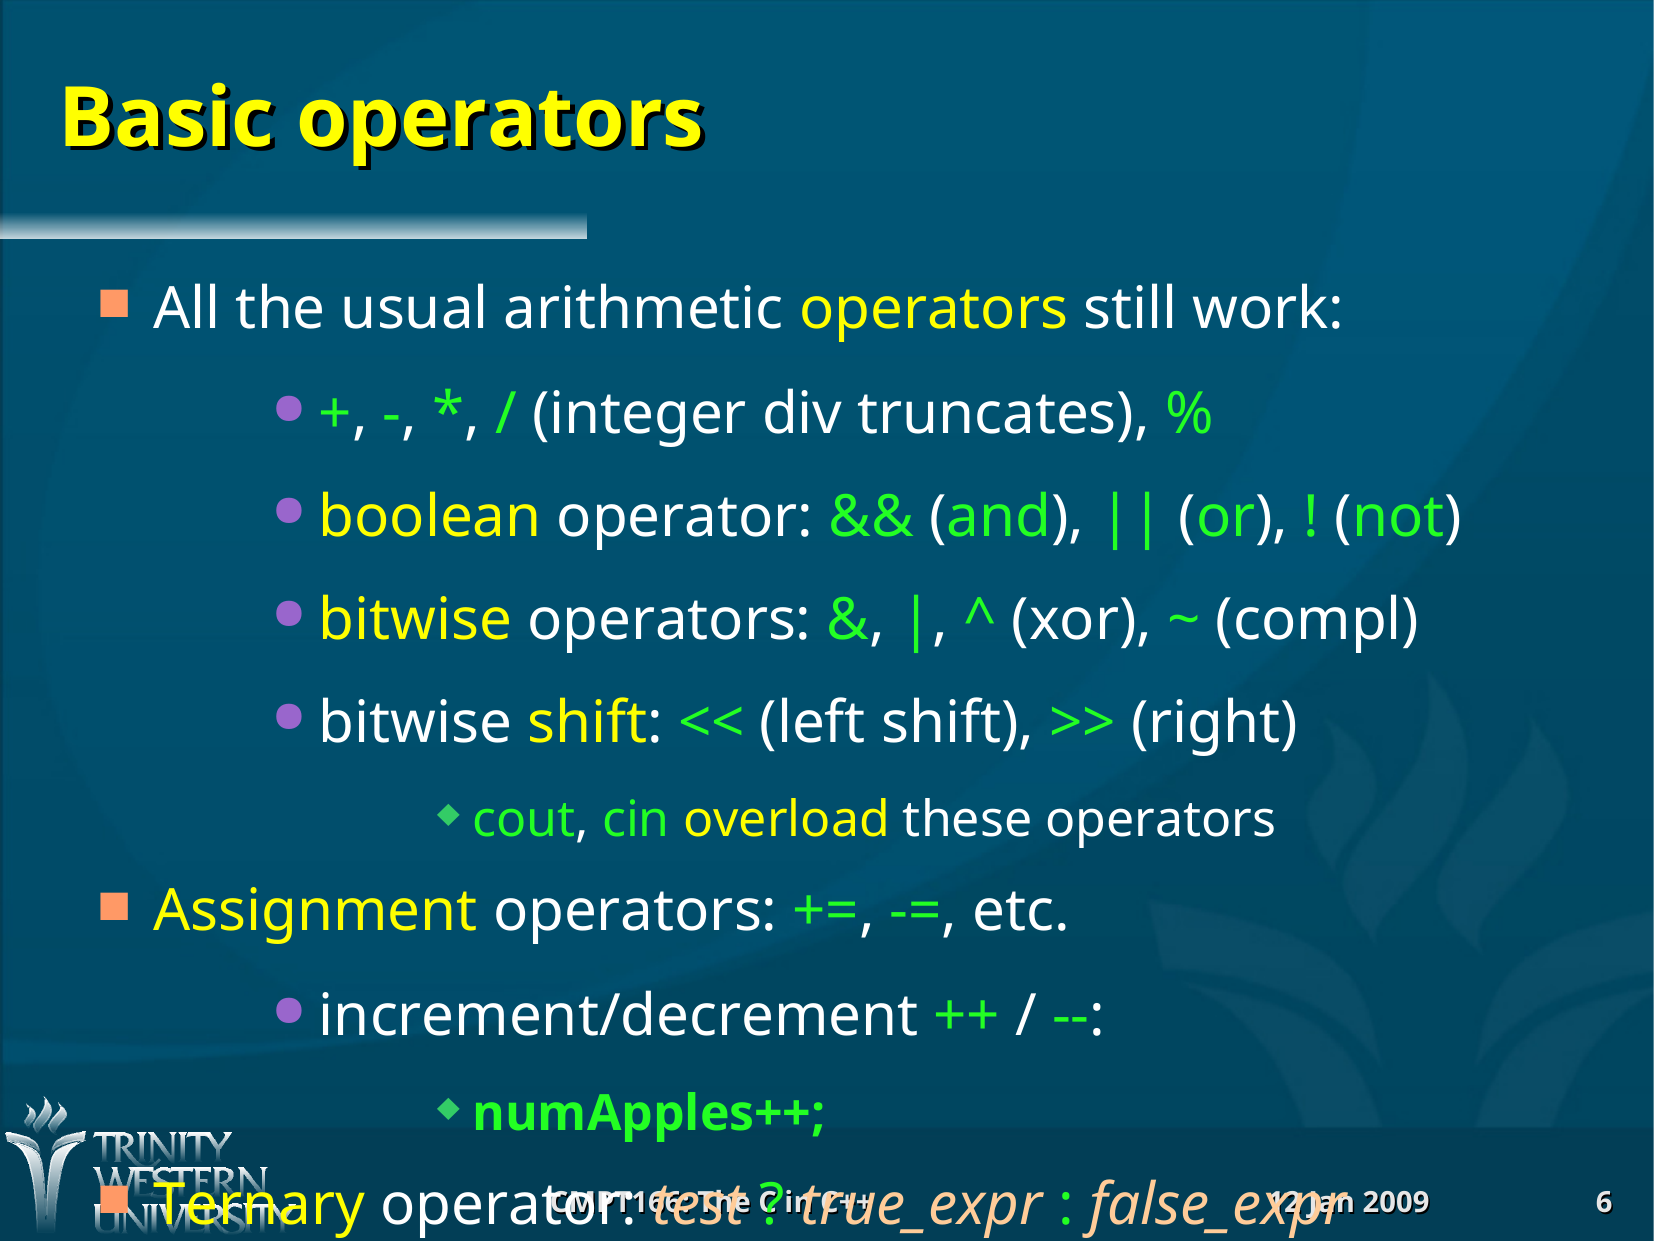

# Basic operators
All the usual arithmetic operators still work:
+, -, *, / (integer div truncates), %
boolean operator: && (and), || (or), ! (not)
bitwise operators: &, |, ^ (xor), ~ (compl)
bitwise shift: << (left shift), >> (right)
cout, cin overload these operators
Assignment operators: +=, -=, etc.
increment/decrement ++ / --:
numApples++;
Ternary operator: test ? true_expr : false_expr
CMPT166: The C in C++
12 Jan 2009
6